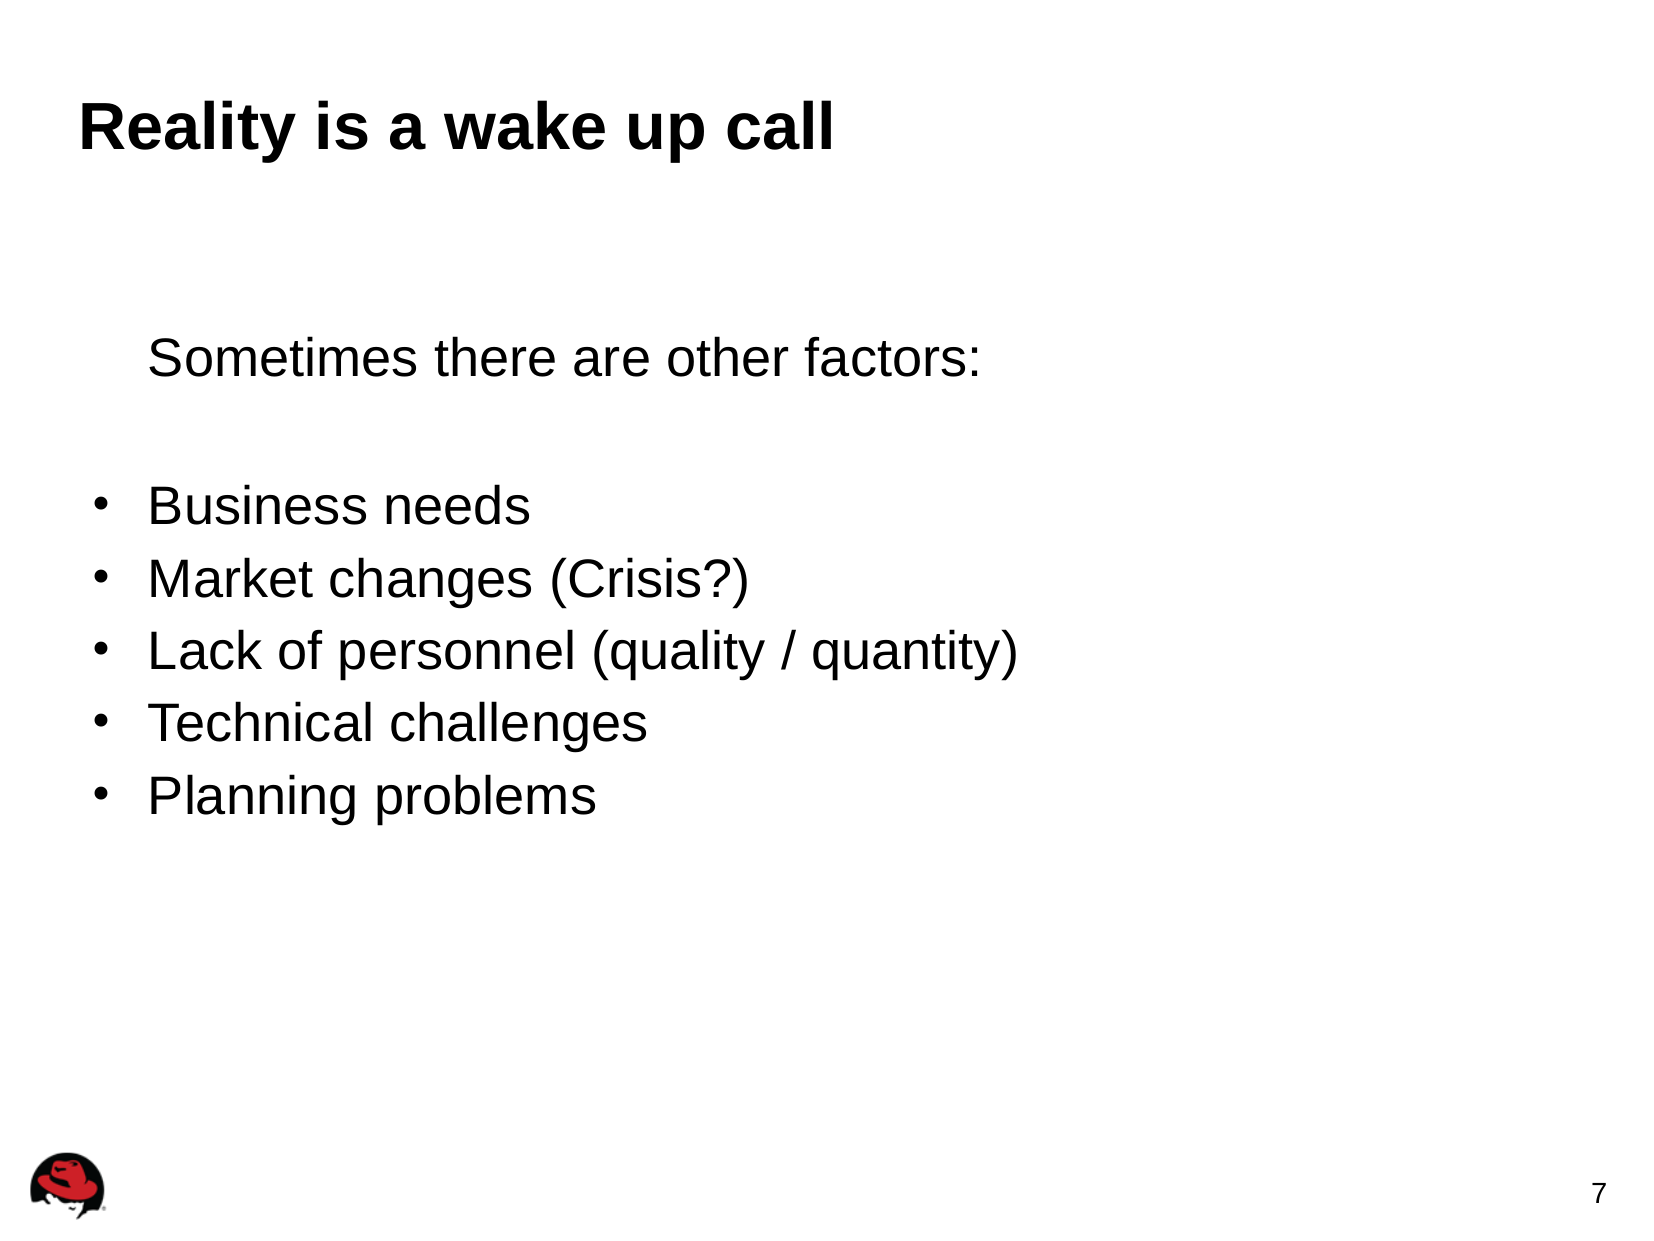

# Reality is a wake up call
Sometimes there are other factors:
Business needs
Market changes (Crisis?)
Lack of personnel (quality / quantity)
Technical challenges
Planning problems